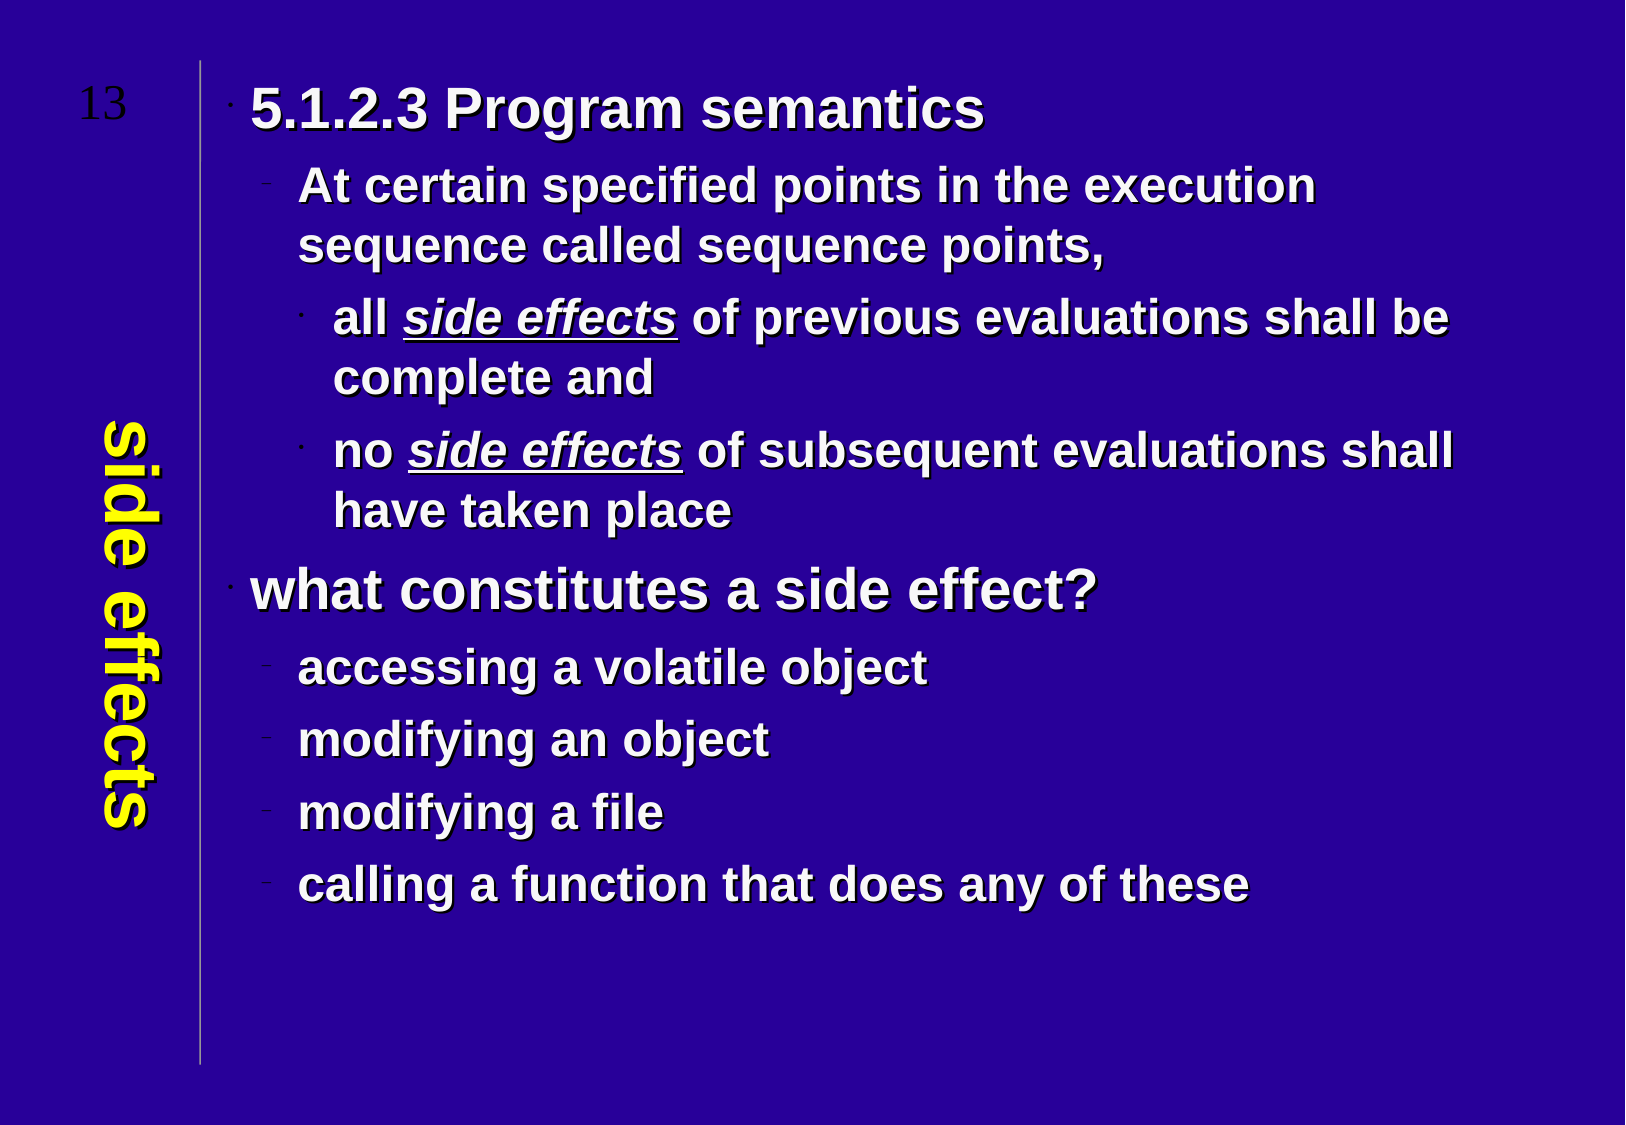

13
 5.1.2.3 Program semantics
At certain specified points in the execution sequence called sequence points,
all side effects of previous evaluations shall be complete and
no side effects of subsequent evaluations shall have taken place
 what constitutes a side effect?
accessing a volatile object
modifying an object
modifying a file
calling a function that does any of these
# side effects